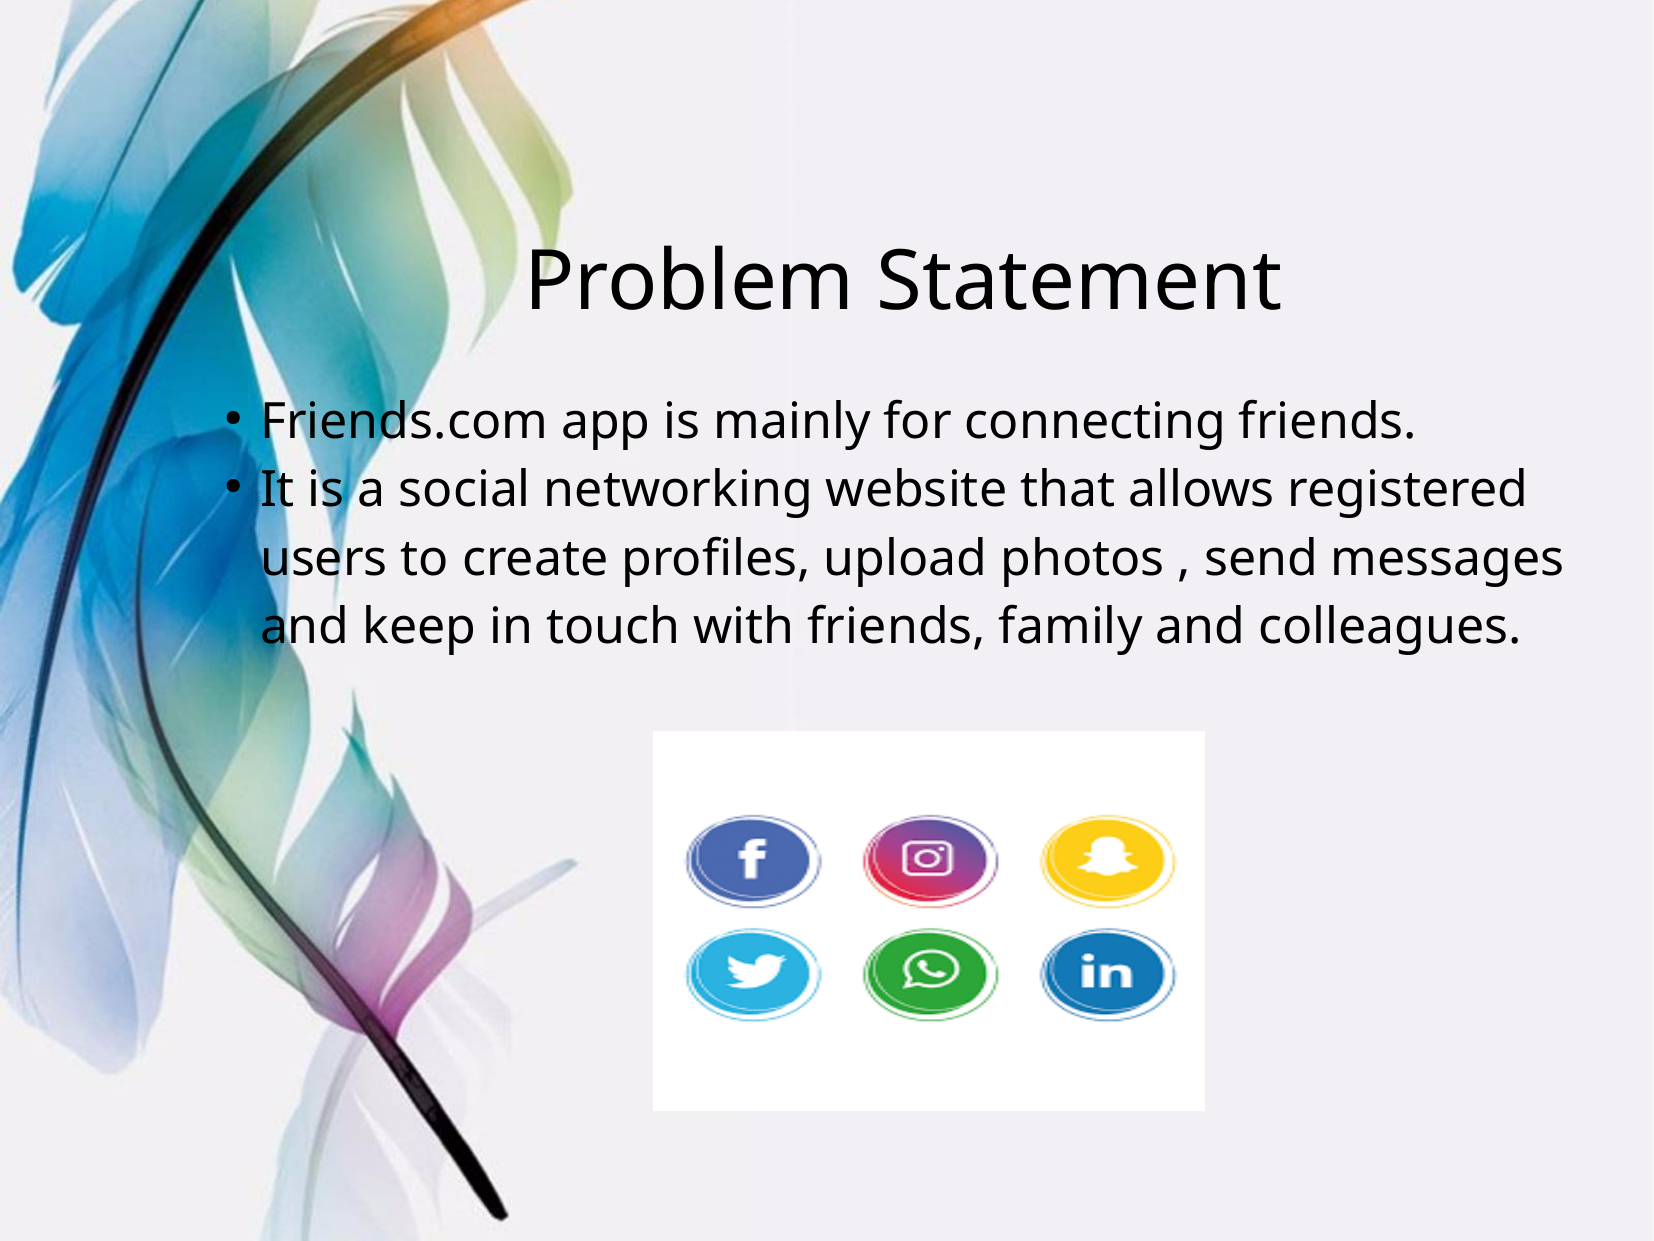

# Problem Statement
Friends.com app is mainly for connecting friends.
It is a social networking website that allows registered
users to create profiles, upload photos , send messages
and keep in touch with friends, family and colleagues.